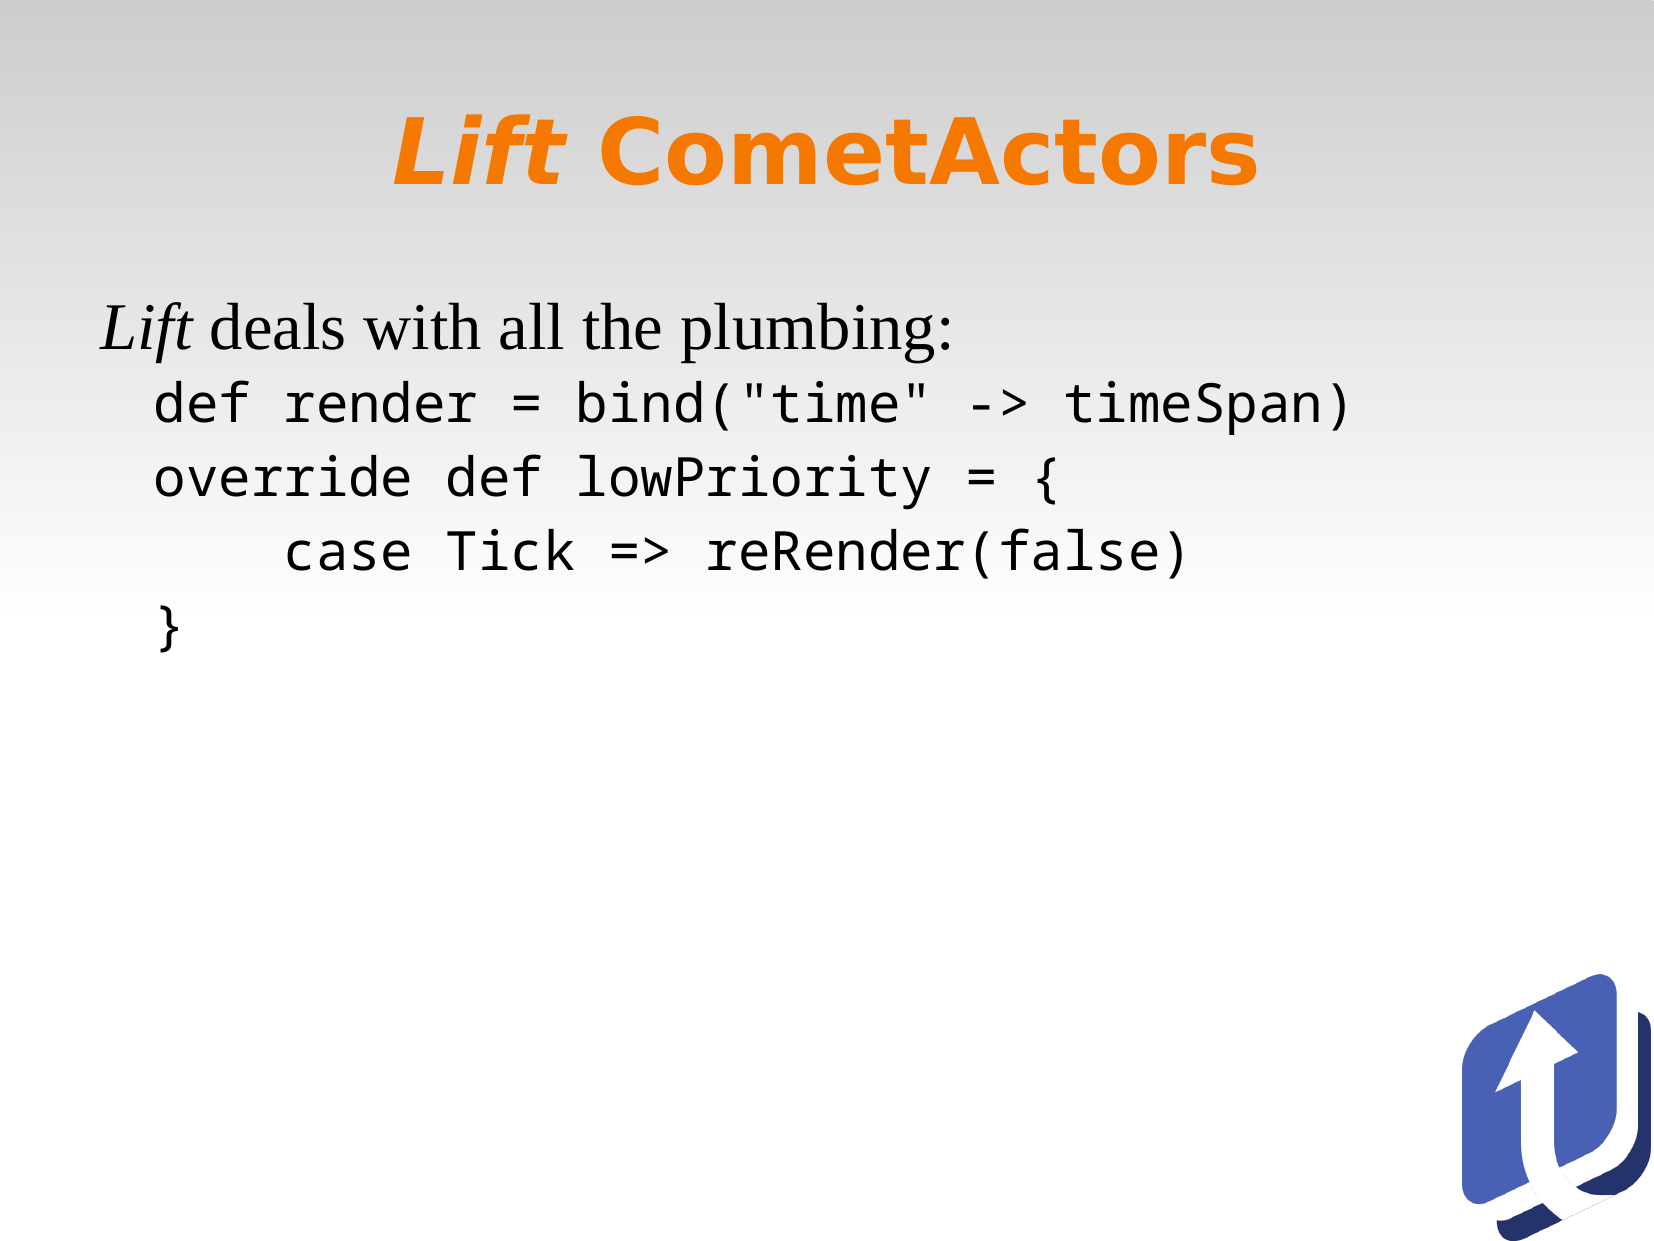

# Lift CometActors
Lift deals with all the plumbing:
def render = bind("time" -> timeSpan)
override def lowPriority = {
 case Tick => reRender(false)
}